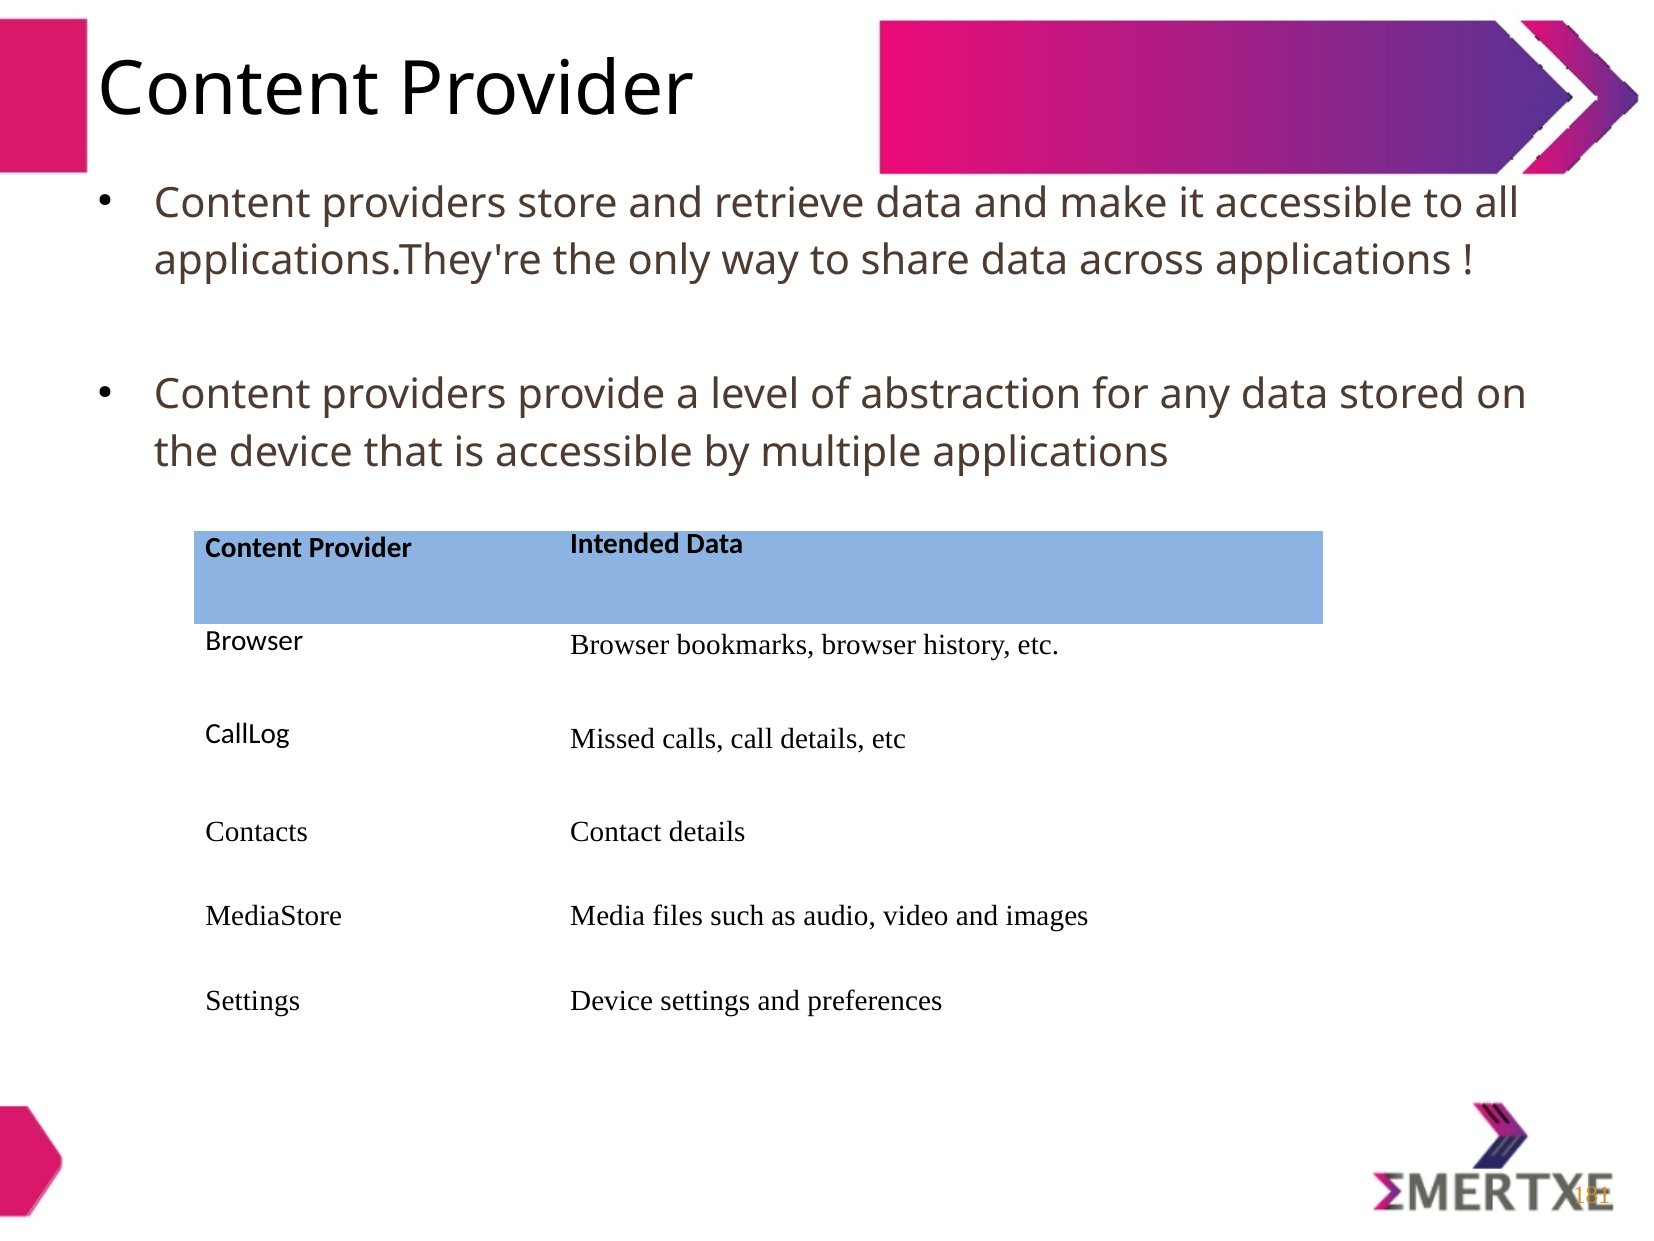

Content Provider
# Content providers store and retrieve data and make it accessible to all applications.They're the only way to share data across applications !
Content providers provide a level of abstraction for any data stored on the device that is accessible by multiple applications
| Content Provider | Intended Data |
| --- | --- |
| Browser | Browser bookmarks, browser history, etc. |
| CallLog | Missed calls, call details, etc |
| Contacts | Contact details |
| MediaStore | Media files such as audio, video and images |
| Settings | Device settings and preferences |